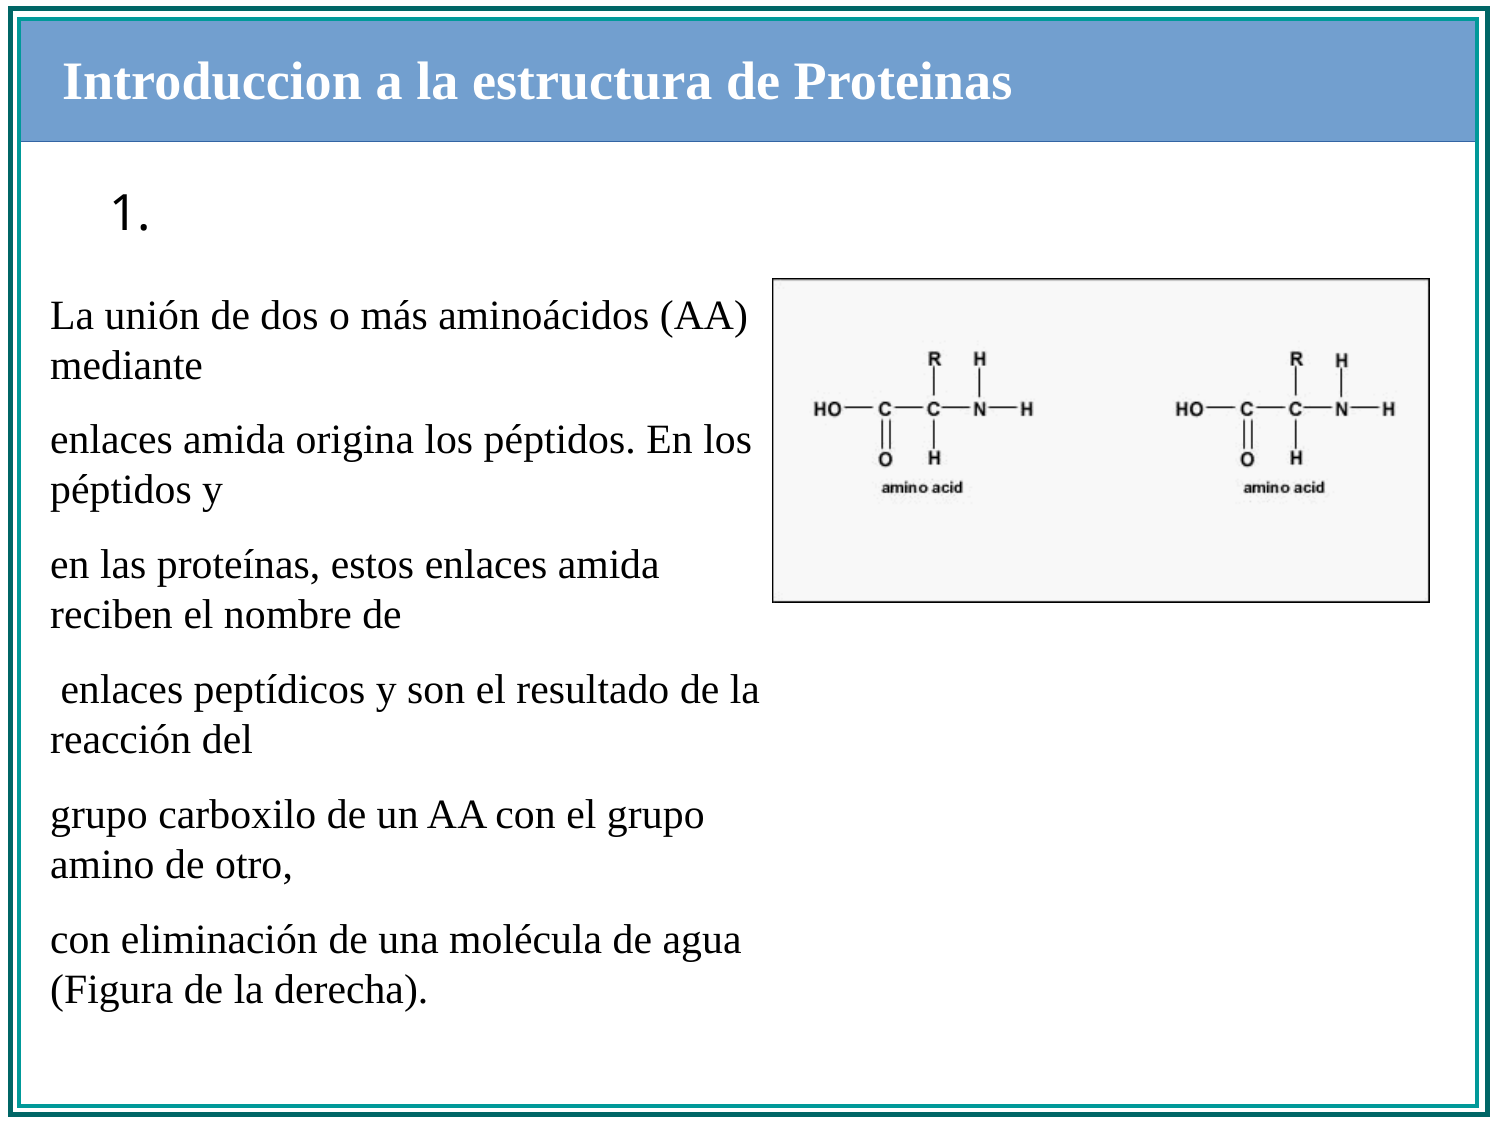

Introduccion a la estructura de Proteinas
1.
La unión de dos o más aminoácidos (AA) mediante
enlaces amida origina los péptidos. En los péptidos y
en las proteínas, estos enlaces amida reciben el nombre de
 enlaces peptídicos y son el resultado de la reacción del
grupo carboxilo de un AA con el grupo amino de otro,
con eliminación de una molécula de agua (Figura de la derecha).